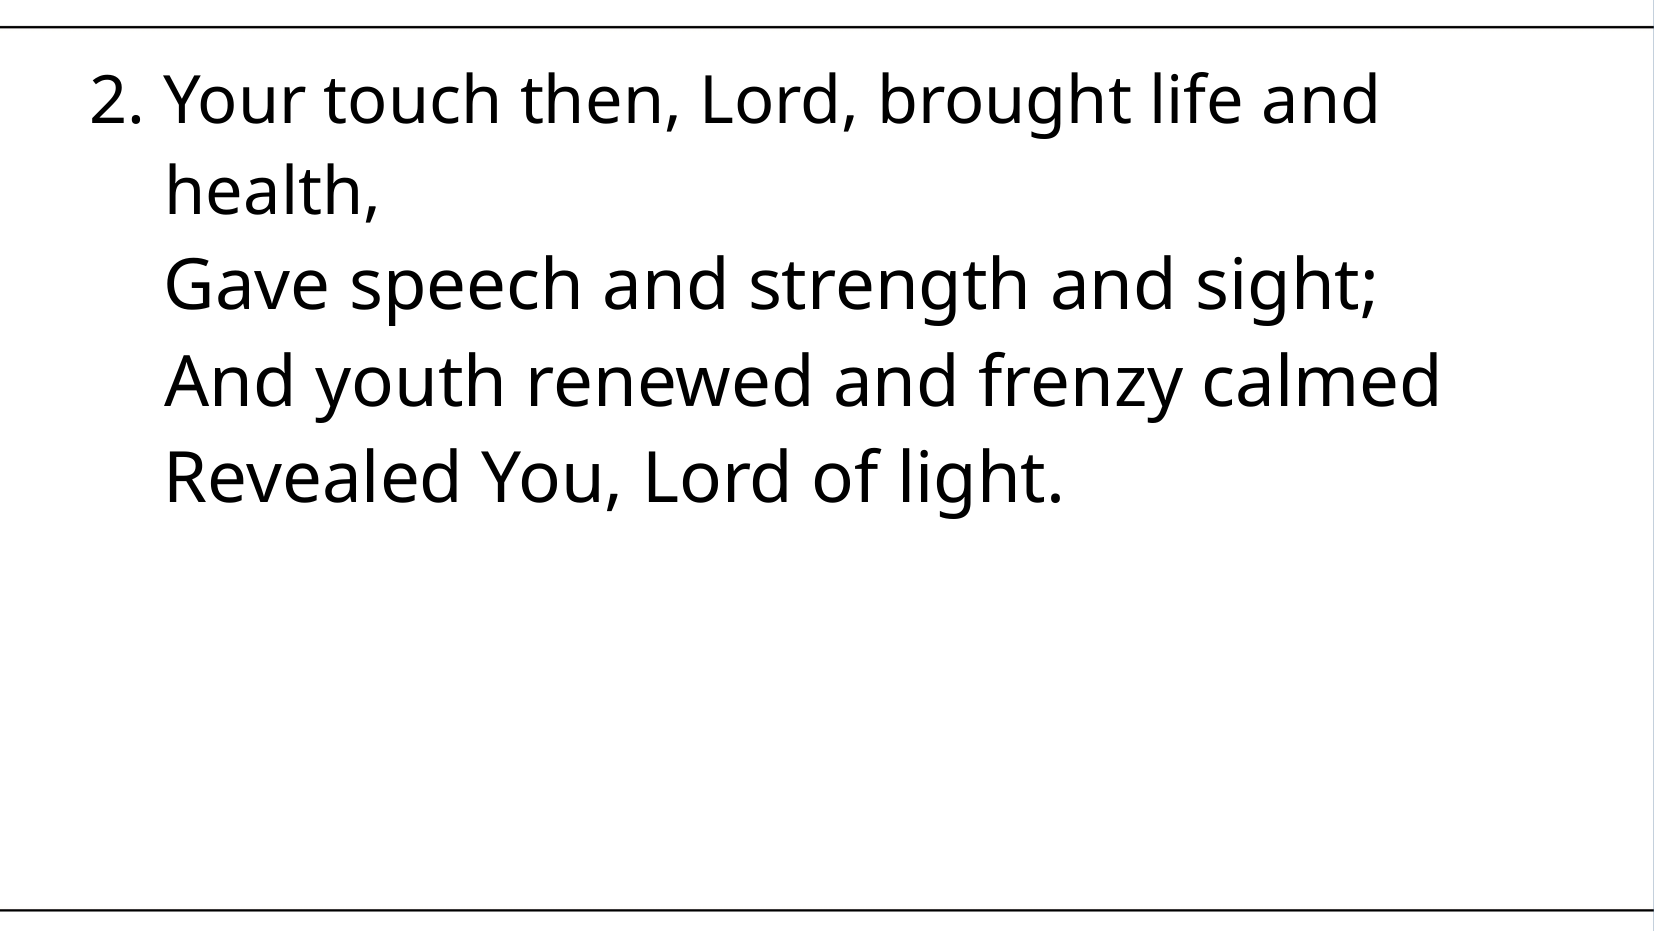

2. Your touch then, Lord, brought life and health,
 Gave speech and strength and sight;
And youth renewed and frenzy calmed
 Revealed You, Lord of light.